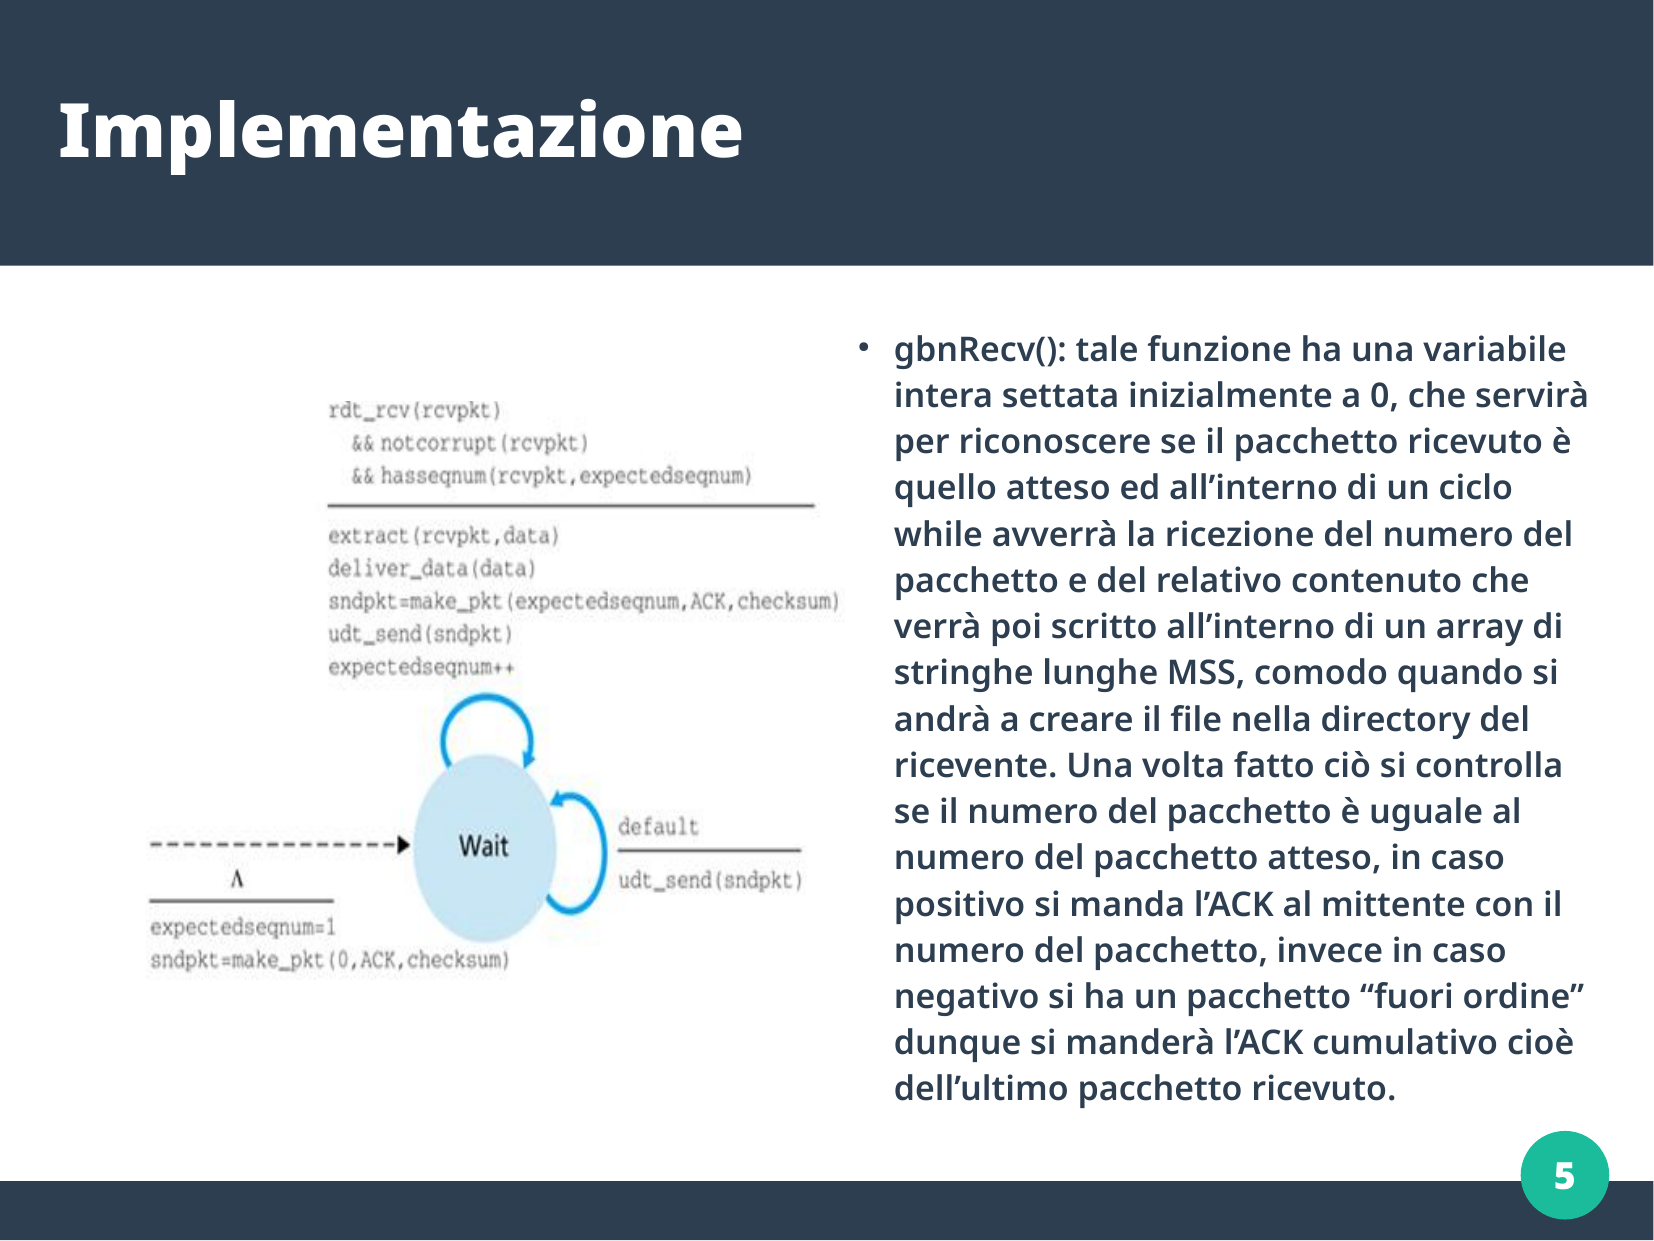

# Implementazione
gbnRecv(): tale funzione ha una variabile intera settata inizialmente a 0, che servirà per riconoscere se il pacchetto ricevuto è quello atteso ed all’interno di un ciclo while avverrà la ricezione del numero del pacchetto e del relativo contenuto che verrà poi scritto all’interno di un array di stringhe lunghe MSS, comodo quando si andrà a creare il file nella directory del ricevente. Una volta fatto ciò si controlla se il numero del pacchetto è uguale al numero del pacchetto atteso, in caso positivo si manda l’ACK al mittente con il numero del pacchetto, invece in caso negativo si ha un pacchetto “fuori ordine” dunque si manderà l’ACK cumulativo cioè dell’ultimo pacchetto ricevuto.
5